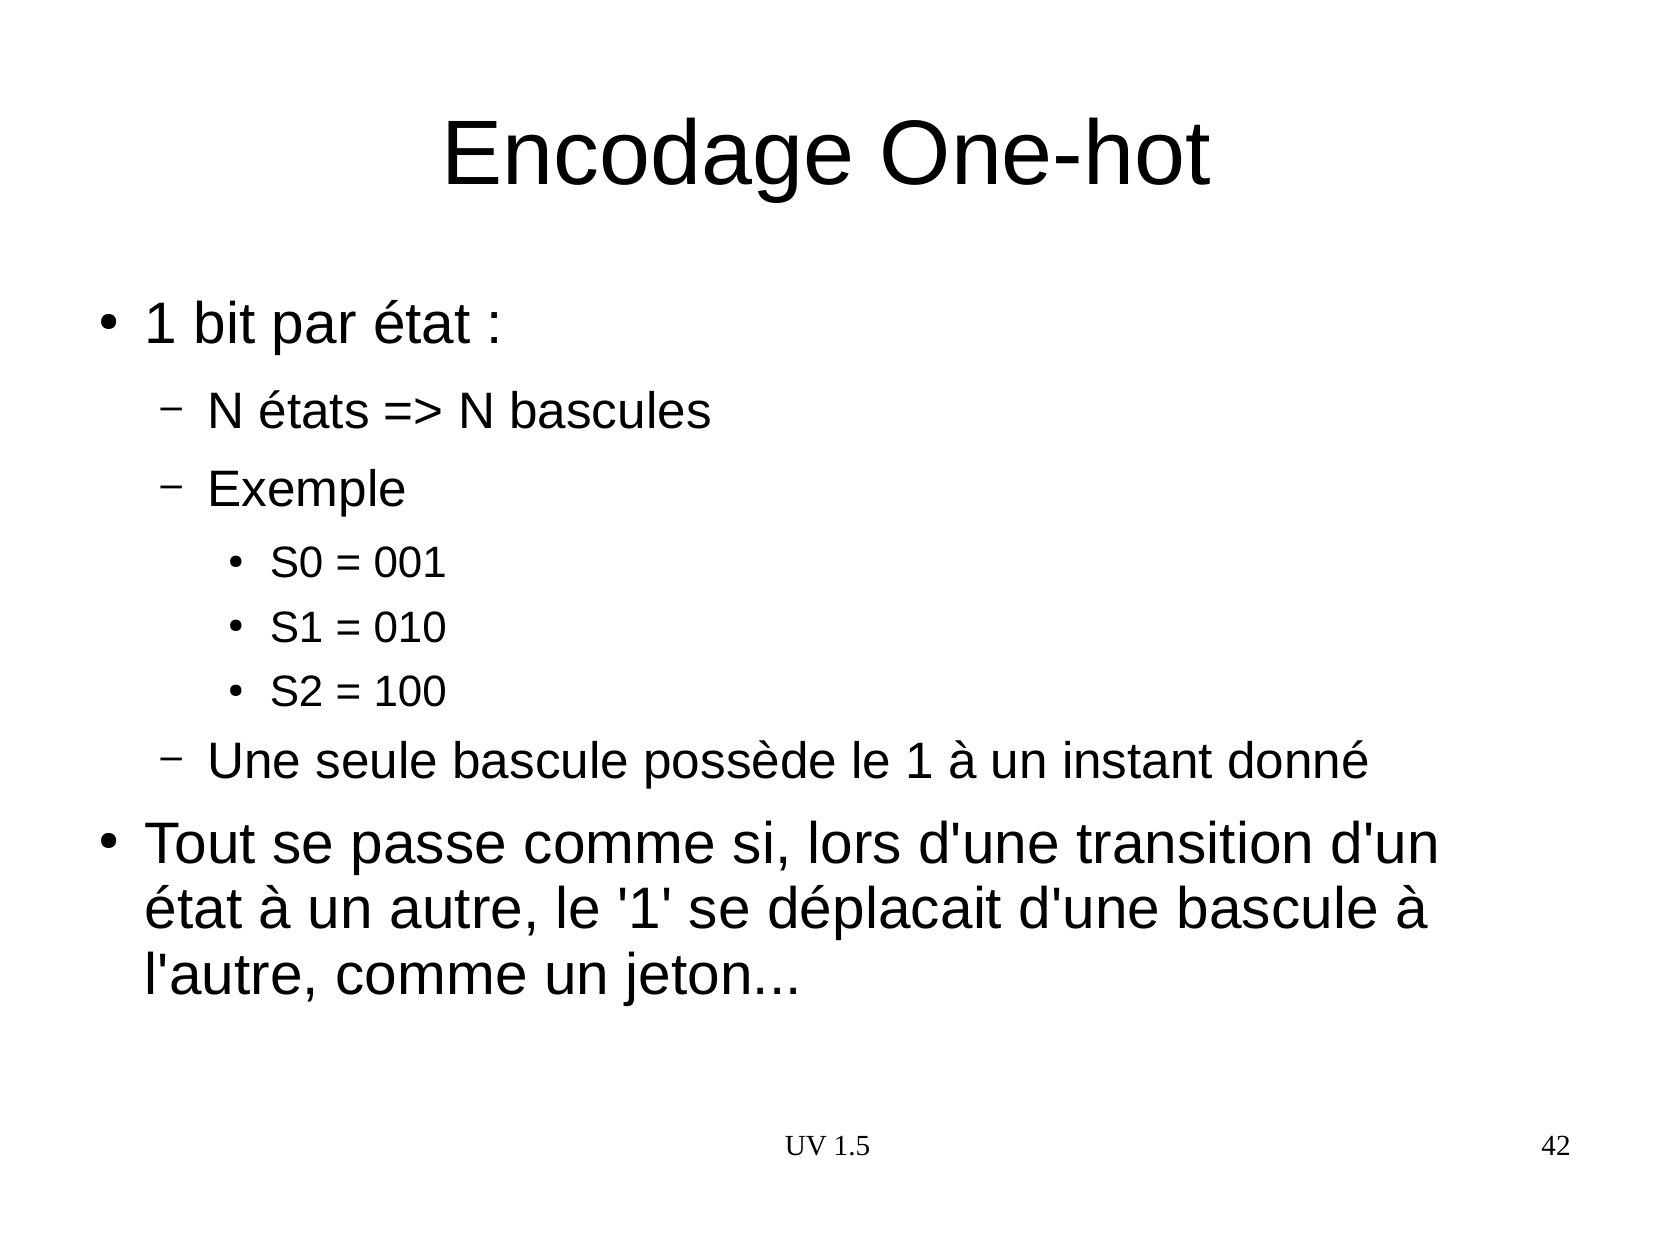

# Encodage One-hot
1 bit par état :
N états => N bascules
Exemple
S0 = 001
S1 = 010
S2 = 100
Une seule bascule possède le 1 à un instant donné
Tout se passe comme si, lors d'une transition d'un état à un autre, le '1' se déplacait d'une bascule à l'autre, comme un jeton...
UV 1.5
42